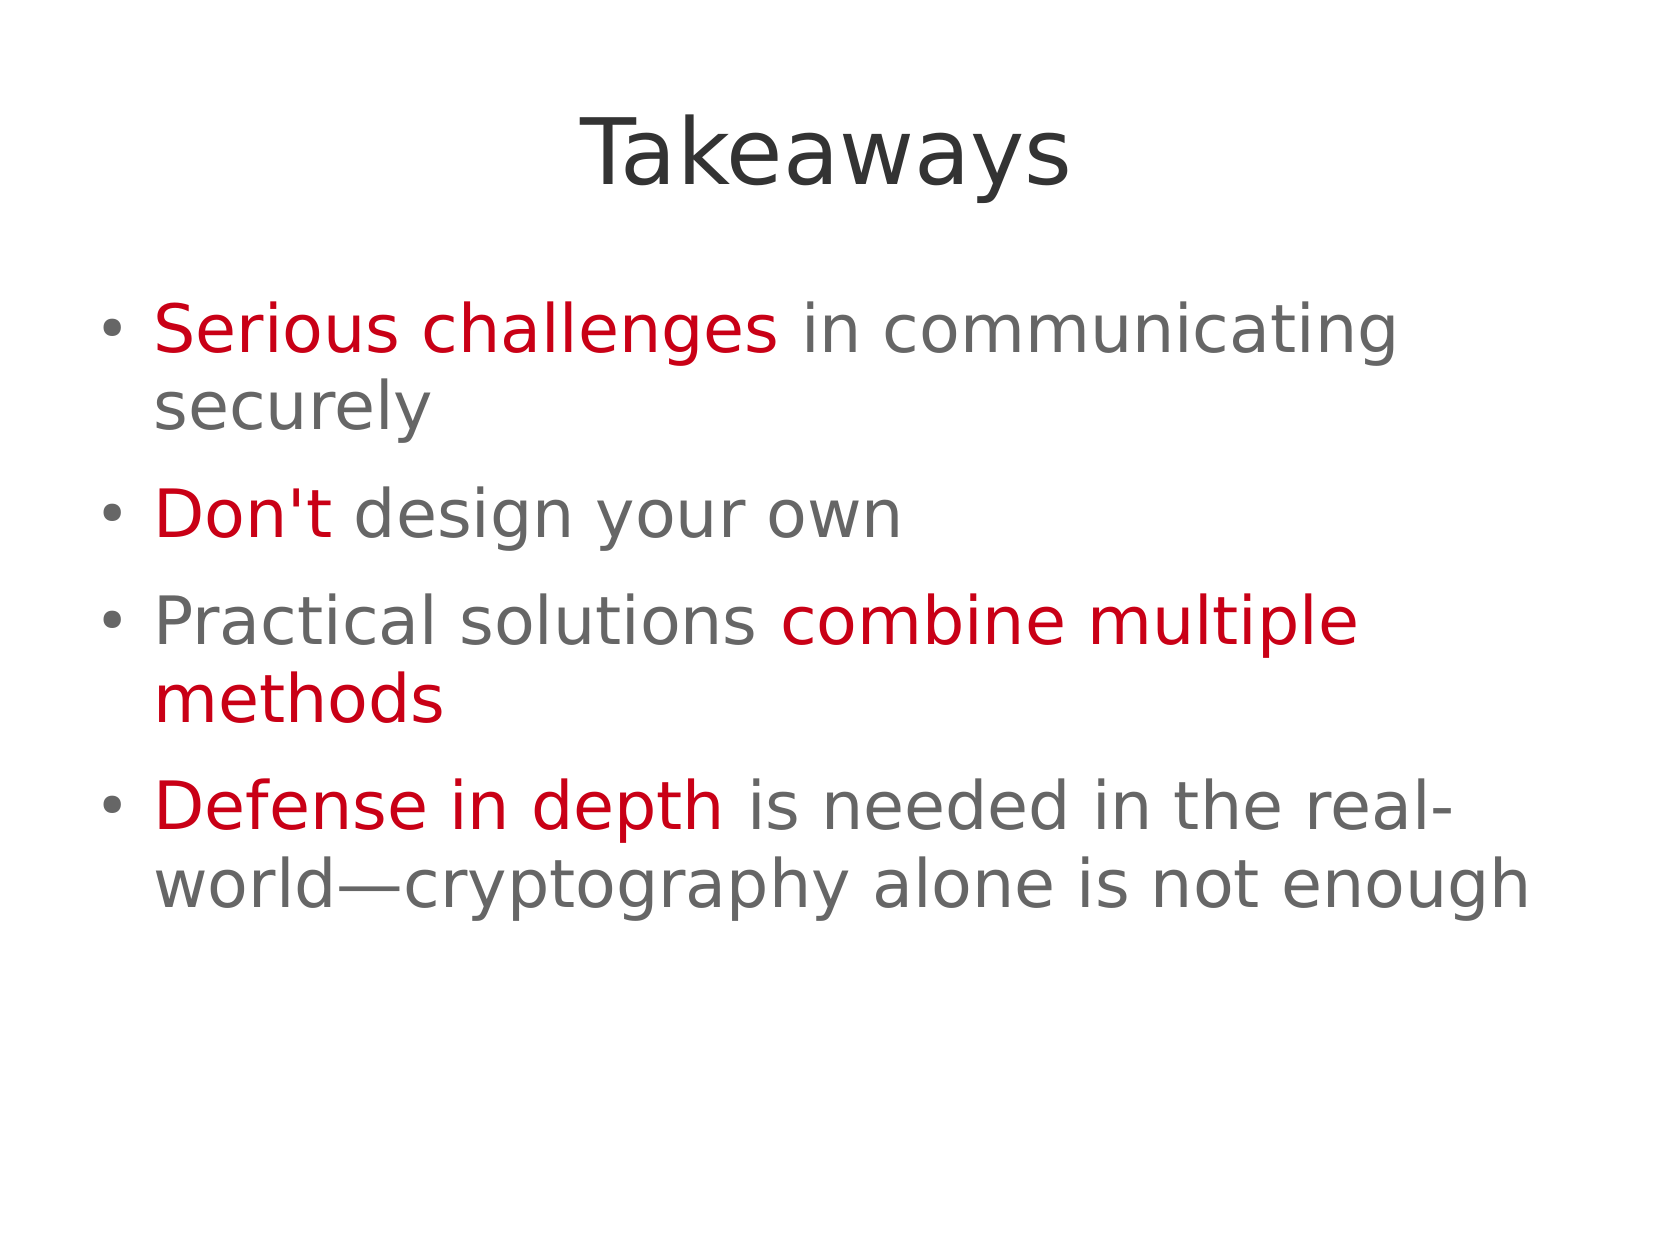

# Takeaways
Serious challenges in communicating securely
Don't design your own
Practical solutions combine multiple methods
Defense in depth is needed in the real-world—cryptography alone is not enough